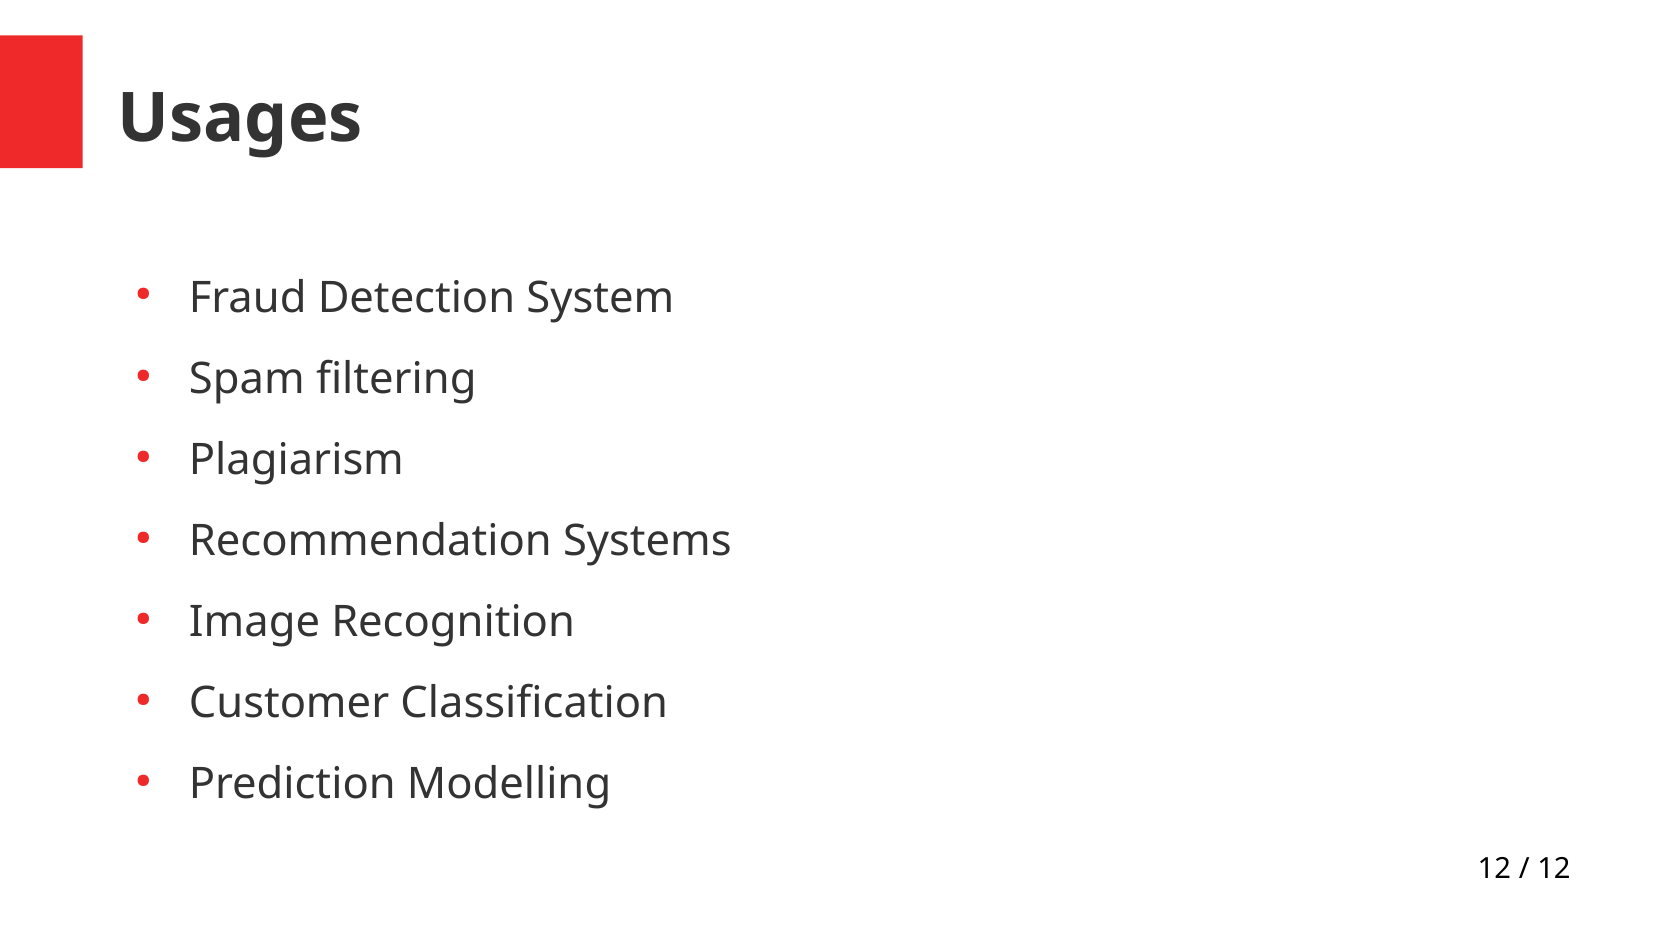

# Usages
Fraud Detection System
Spam filtering
Plagiarism
Recommendation Systems
Image Recognition
Customer Classification
Prediction Modelling
12